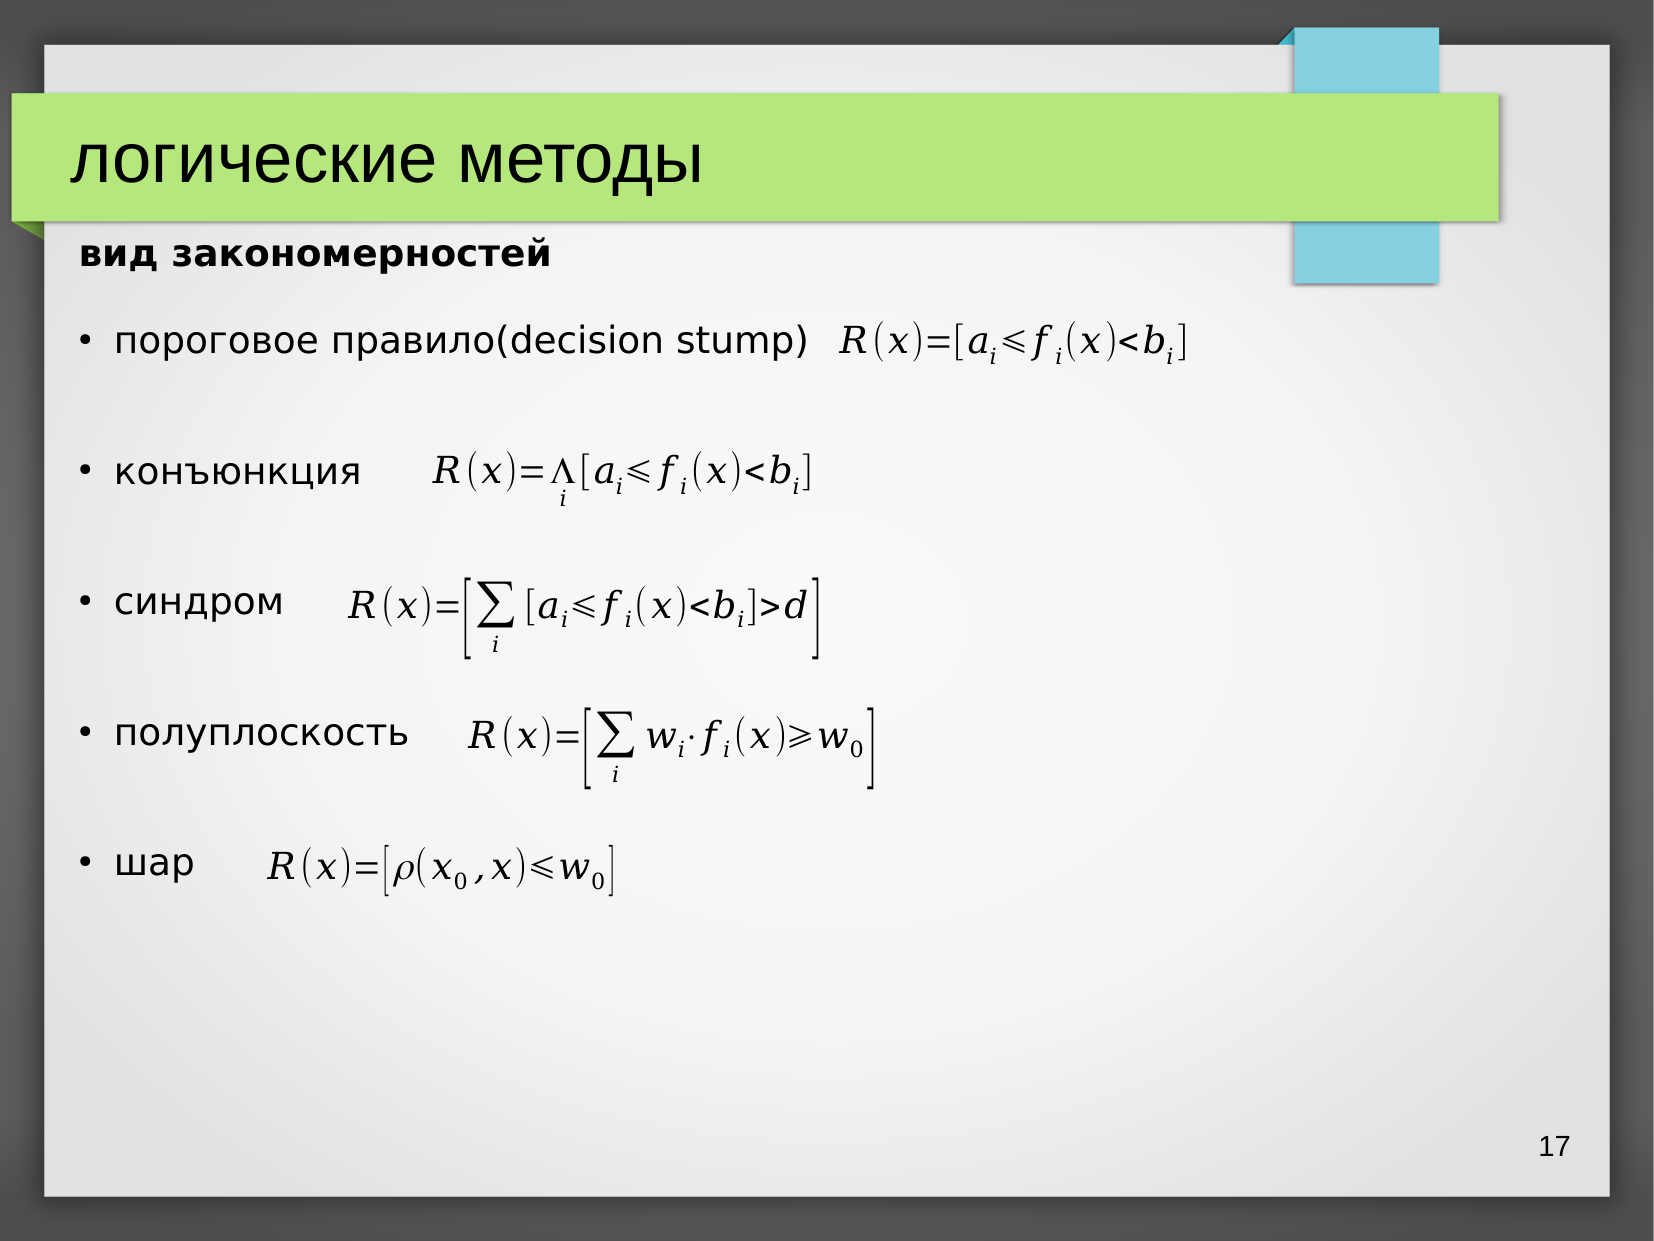

# логические методы
вид закономерностей
пороговое правило(decision stump)
конъюнкция
синдром
полуплоскость
шар
17